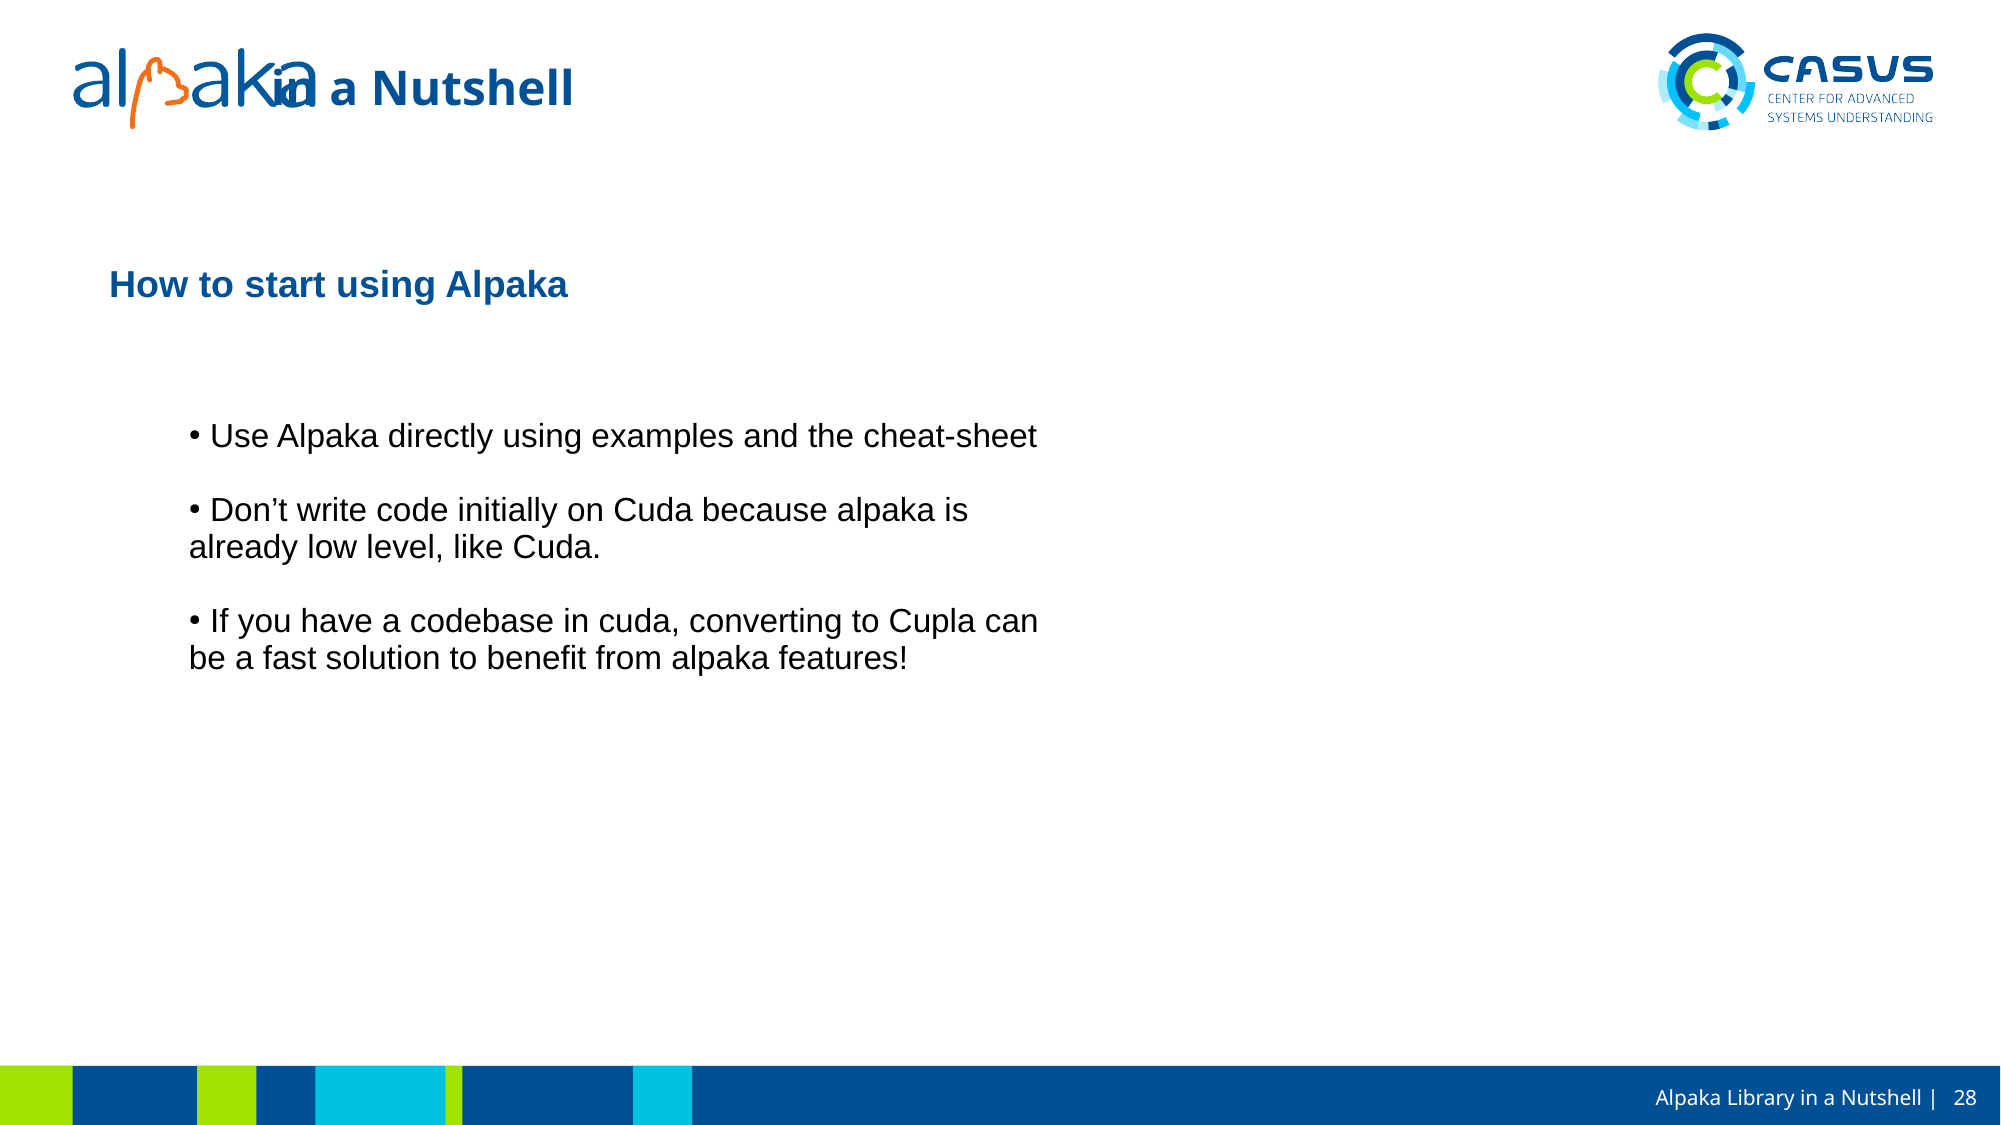

# in a Nutshell
How to start using Alpaka
 Use Alpaka directly using examples and the cheat-sheet
 Don’t write code initially on Cuda because alpaka is already low level, like Cuda.
 If you have a codebase in cuda, converting to Cupla can be a fast solution to benefit from alpaka features!
Alpaka Library in a Nutshell
28